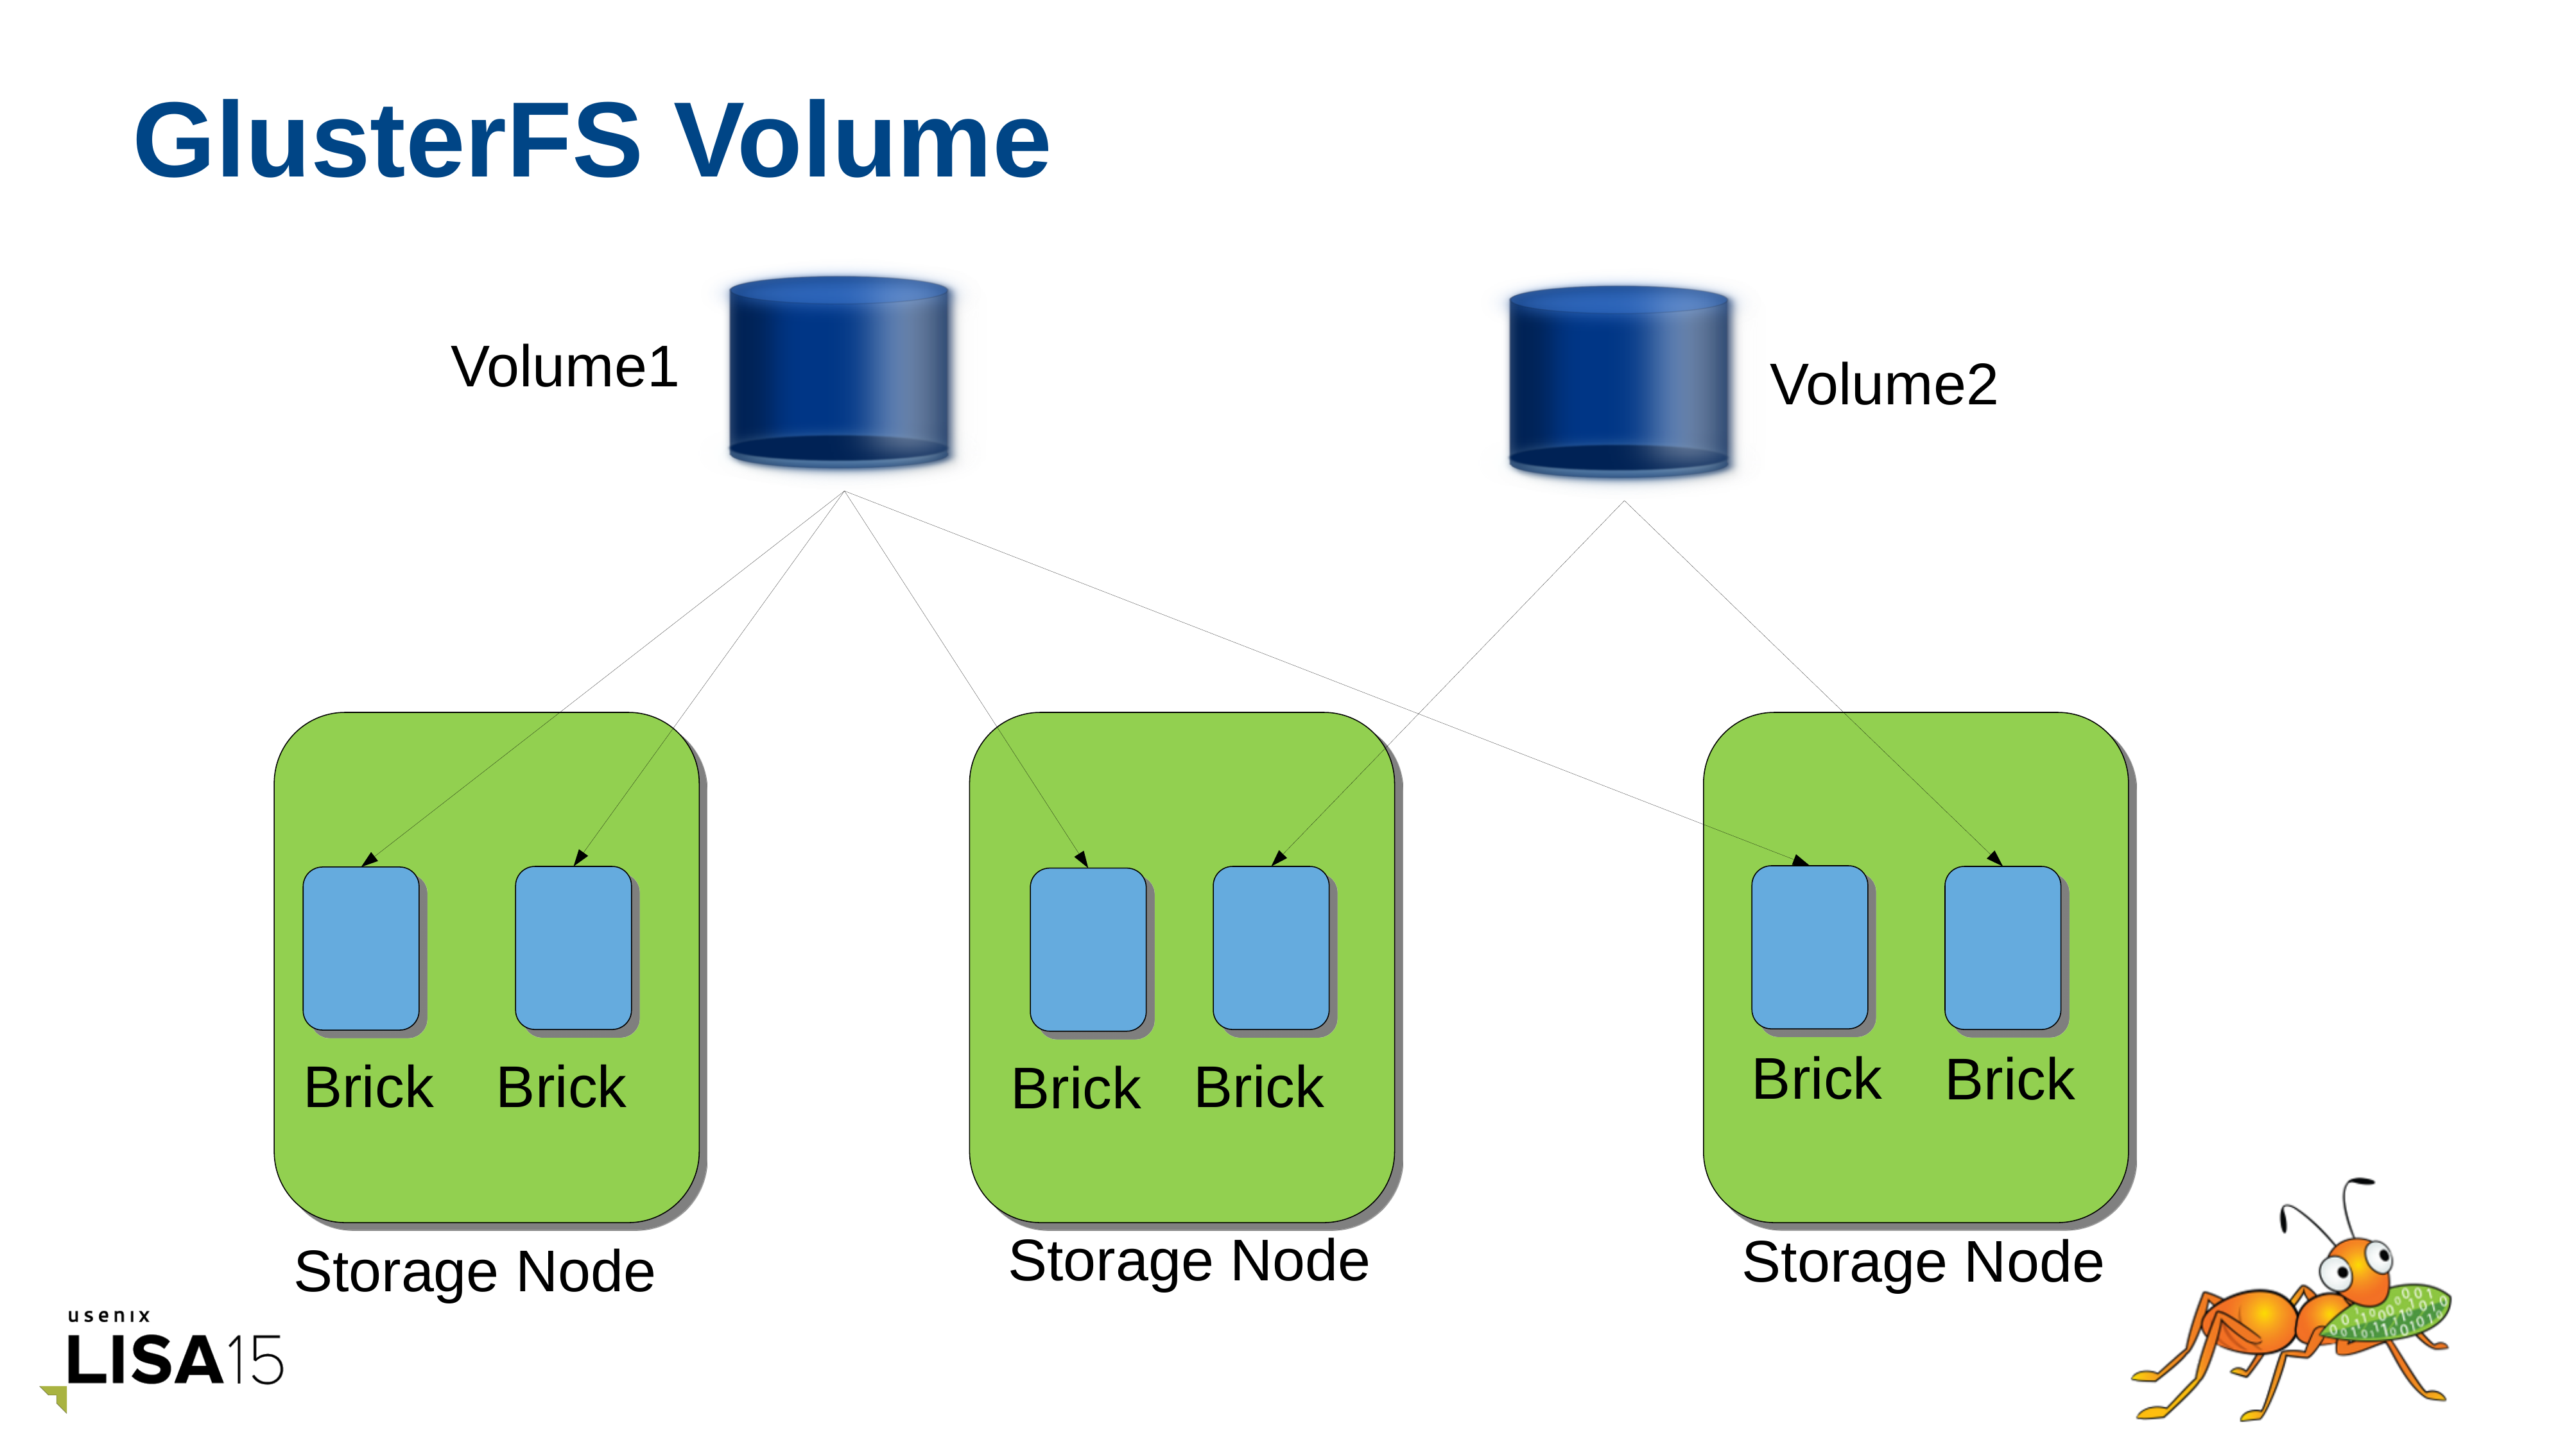

# GlusterFS Volume
Volume1
Volume2
Brick
Brick
Brick
Brick
Brick
Brick
Storage Node
Storage Node
Storage Node